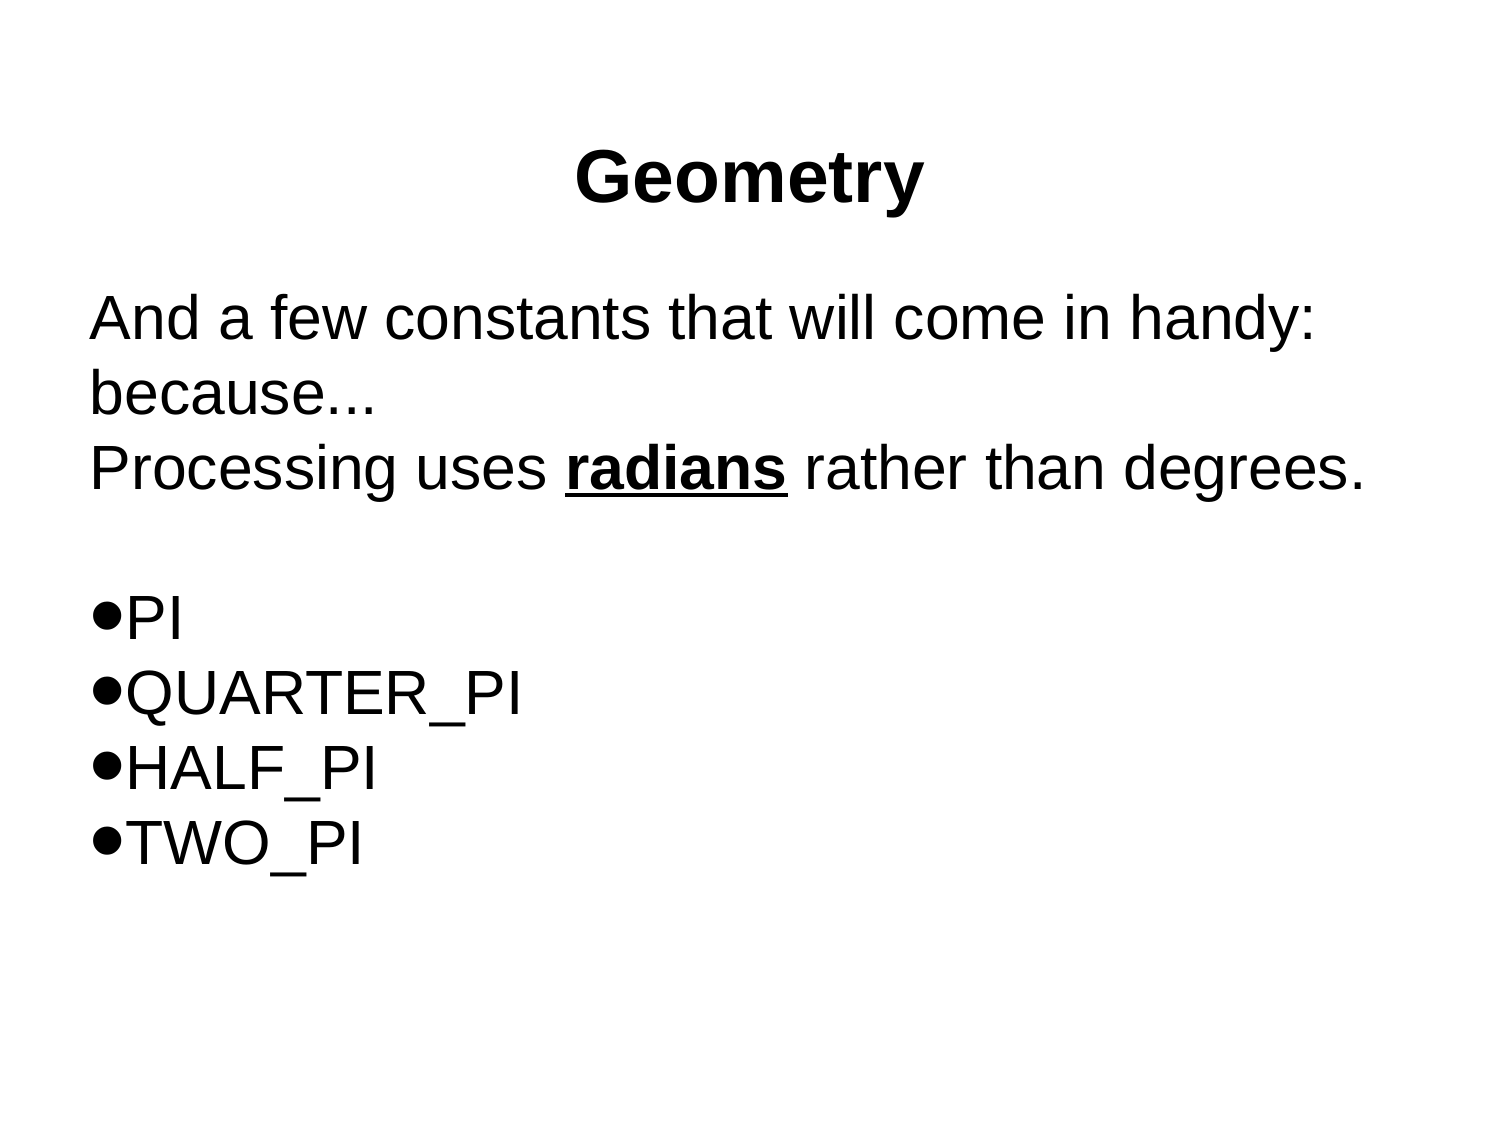

Geometry
And a few constants that will come in handy:
because...
Processing uses radians rather than degrees.
PI
QUARTER_PI
HALF_PI
TWO_PI